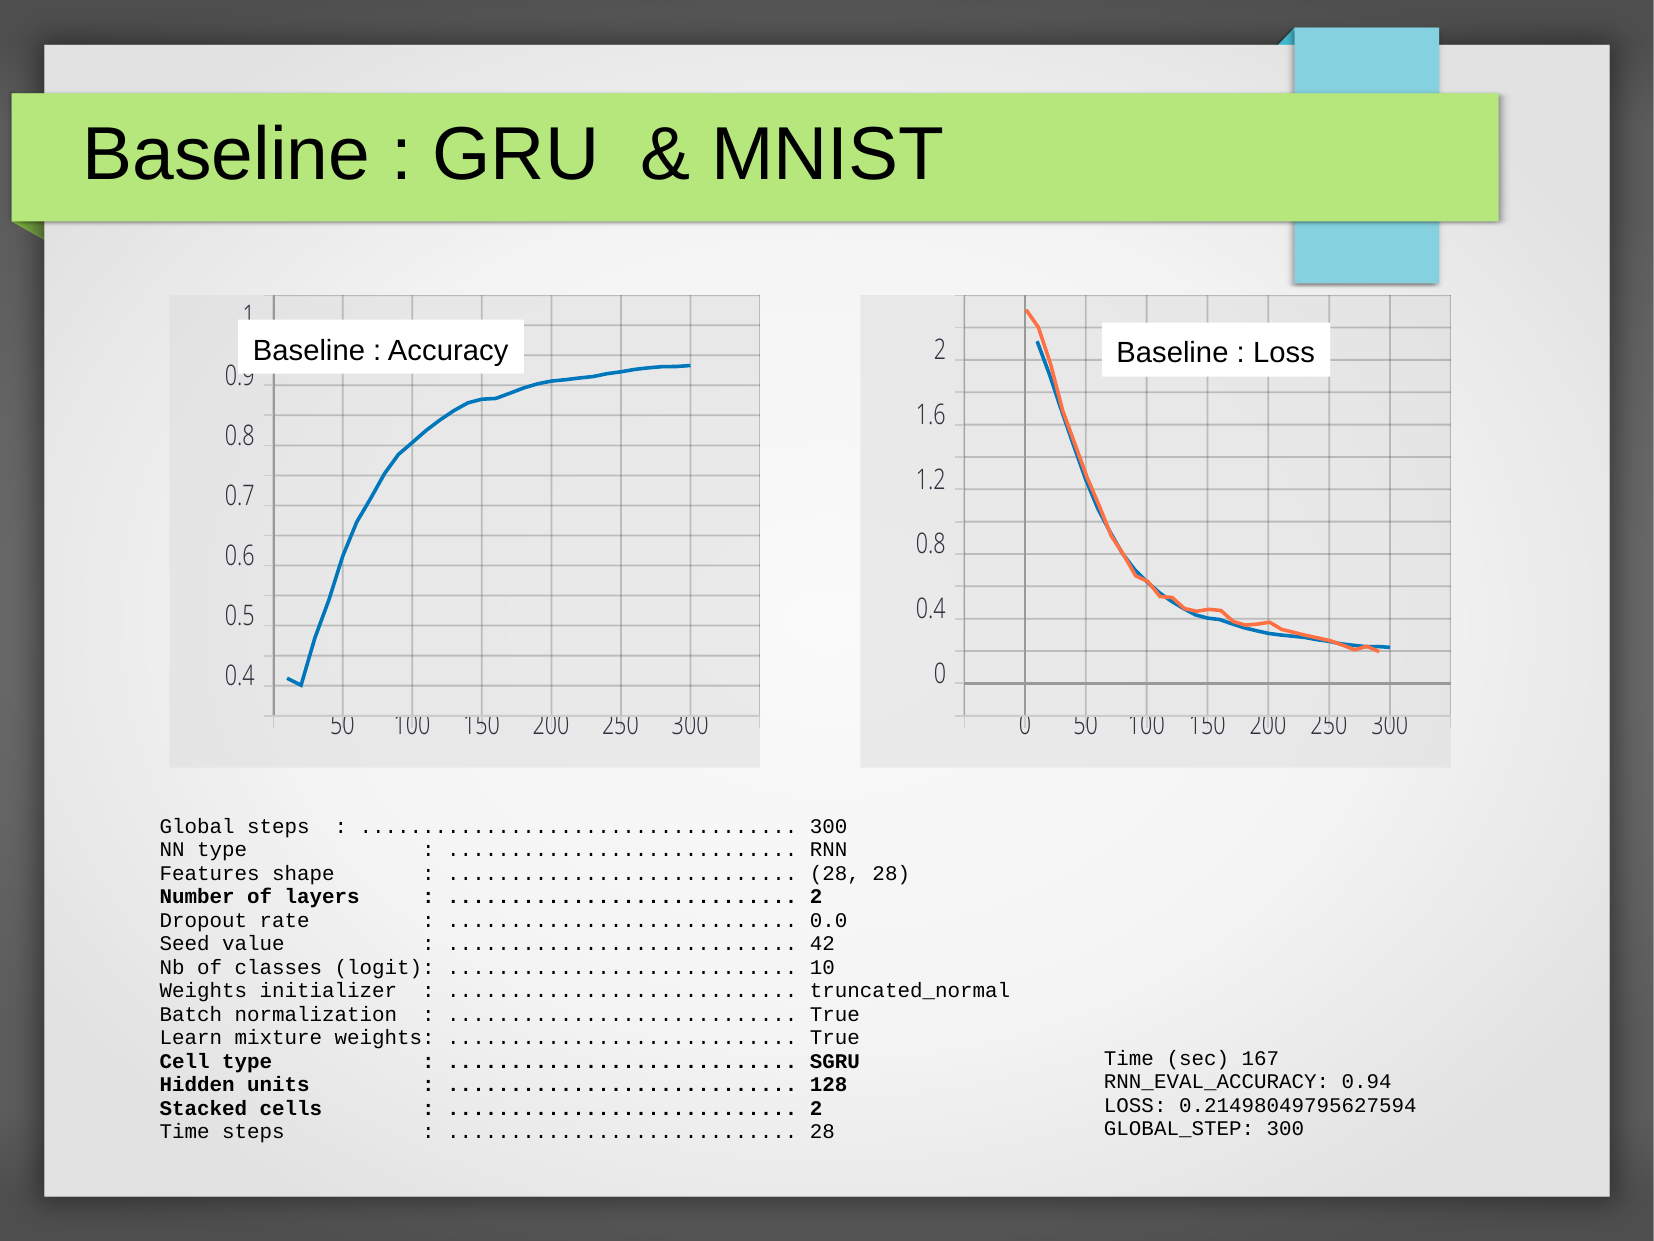

# Baseline : GRU & MNIST
Baseline : Accuracy
Baseline : Loss
Global steps : ................................... 300
NN type : ............................ RNN
Features shape : ............................ (28, 28)
Number of layers : ............................ 2
Dropout rate : ............................ 0.0
Seed value : ............................ 42
Nb of classes (logit): ............................ 10
Weights initializer : ............................ truncated_normal
Batch normalization : ............................ True
Learn mixture weights: ............................ True
Cell type : ............................ SGRU
Hidden units : ............................ 128
Stacked cells : ............................ 2
Time steps : ............................ 28
Time (sec) 167
RNN_EVAL_ACCURACY: 0.94
LOSS: 0.21498049795627594
GLOBAL_STEP: 300